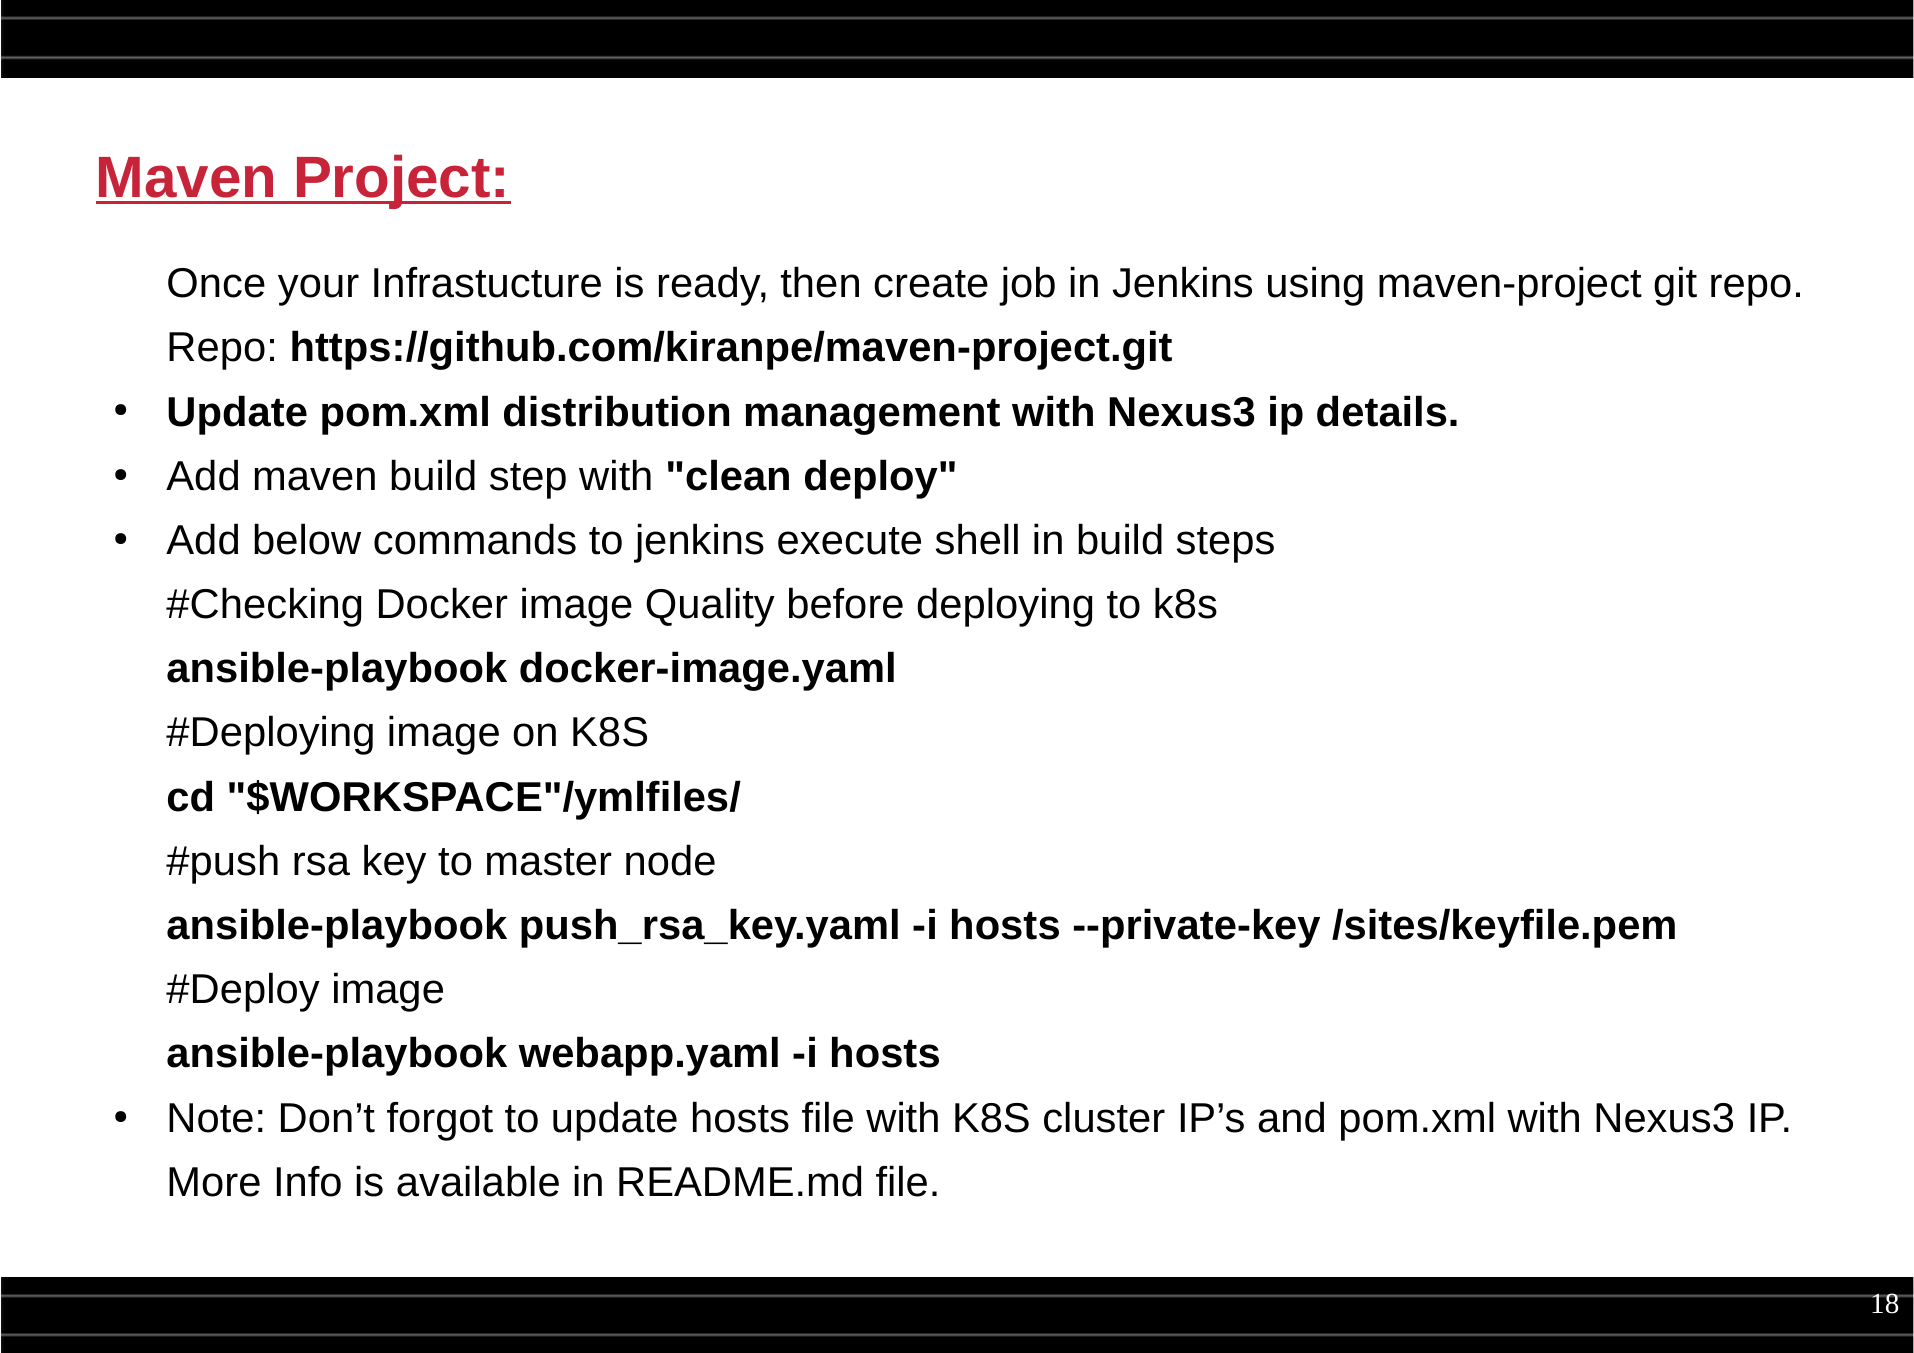

# Maven Project:
Once your Infrastucture is ready, then create job in Jenkins using maven-project git repo.
Repo: https://github.com/kiranpe/maven-project.git
Update pom.xml distribution management with Nexus3 ip details.
Add maven build step with "clean deploy"
Add below commands to jenkins execute shell in build steps
#Checking Docker image Quality before deploying to k8s
ansible-playbook docker-image.yaml
#Deploying image on K8S
cd "$WORKSPACE"/ymlfiles/
#push rsa key to master node
ansible-playbook push_rsa_key.yaml -i hosts --private-key /sites/keyfile.pem
#Deploy image
ansible-playbook webapp.yaml -i hosts
Note: Don’t forgot to update hosts file with K8S cluster IP’s and pom.xml with Nexus3 IP.
More Info is available in README.md file.